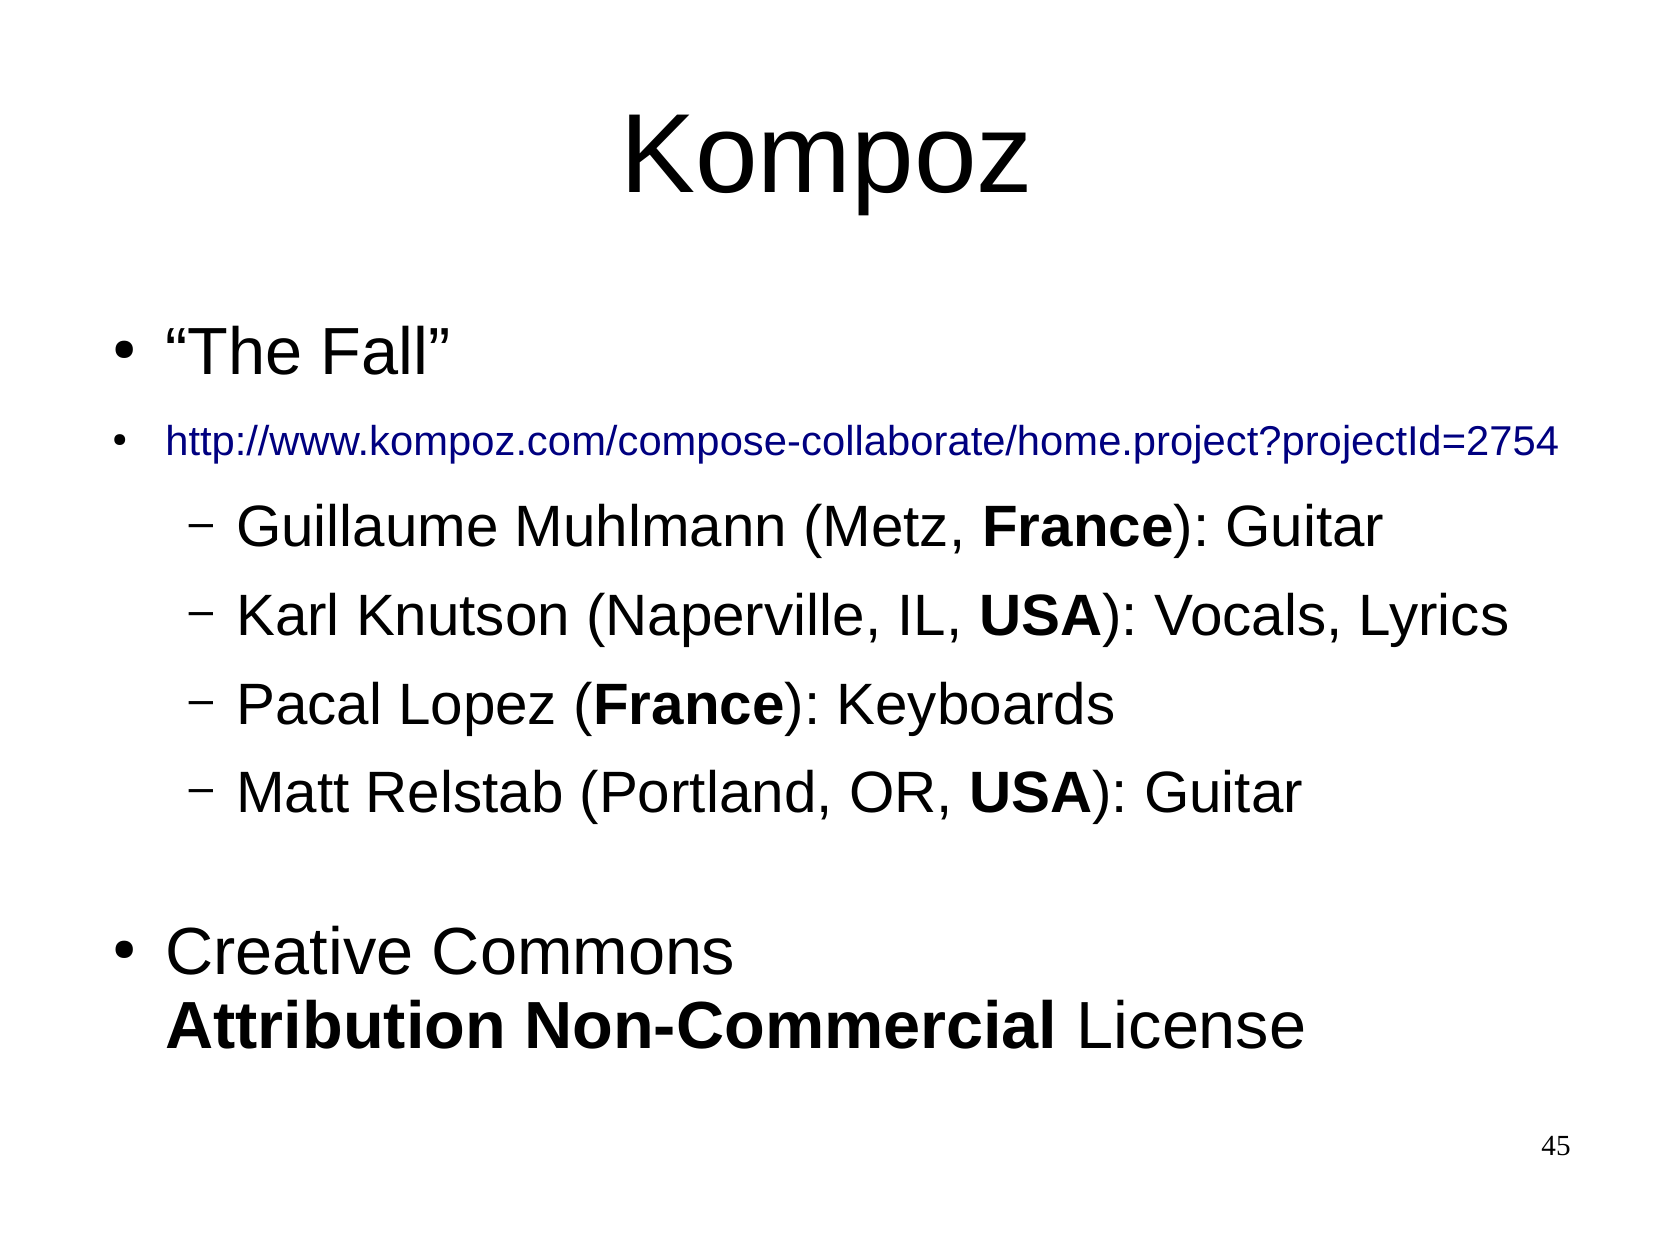

# Kompoz
“The Fall”
http://www.kompoz.com/compose-collaborate/home.project?projectId=2754
Guillaume Muhlmann (Metz, France): Guitar
Karl Knutson (Naperville, IL, USA): Vocals, Lyrics
Pacal Lopez (France): Keyboards
Matt Relstab (Portland, OR, USA): Guitar
Creative Commons
Attribution Non-Commercial License
45